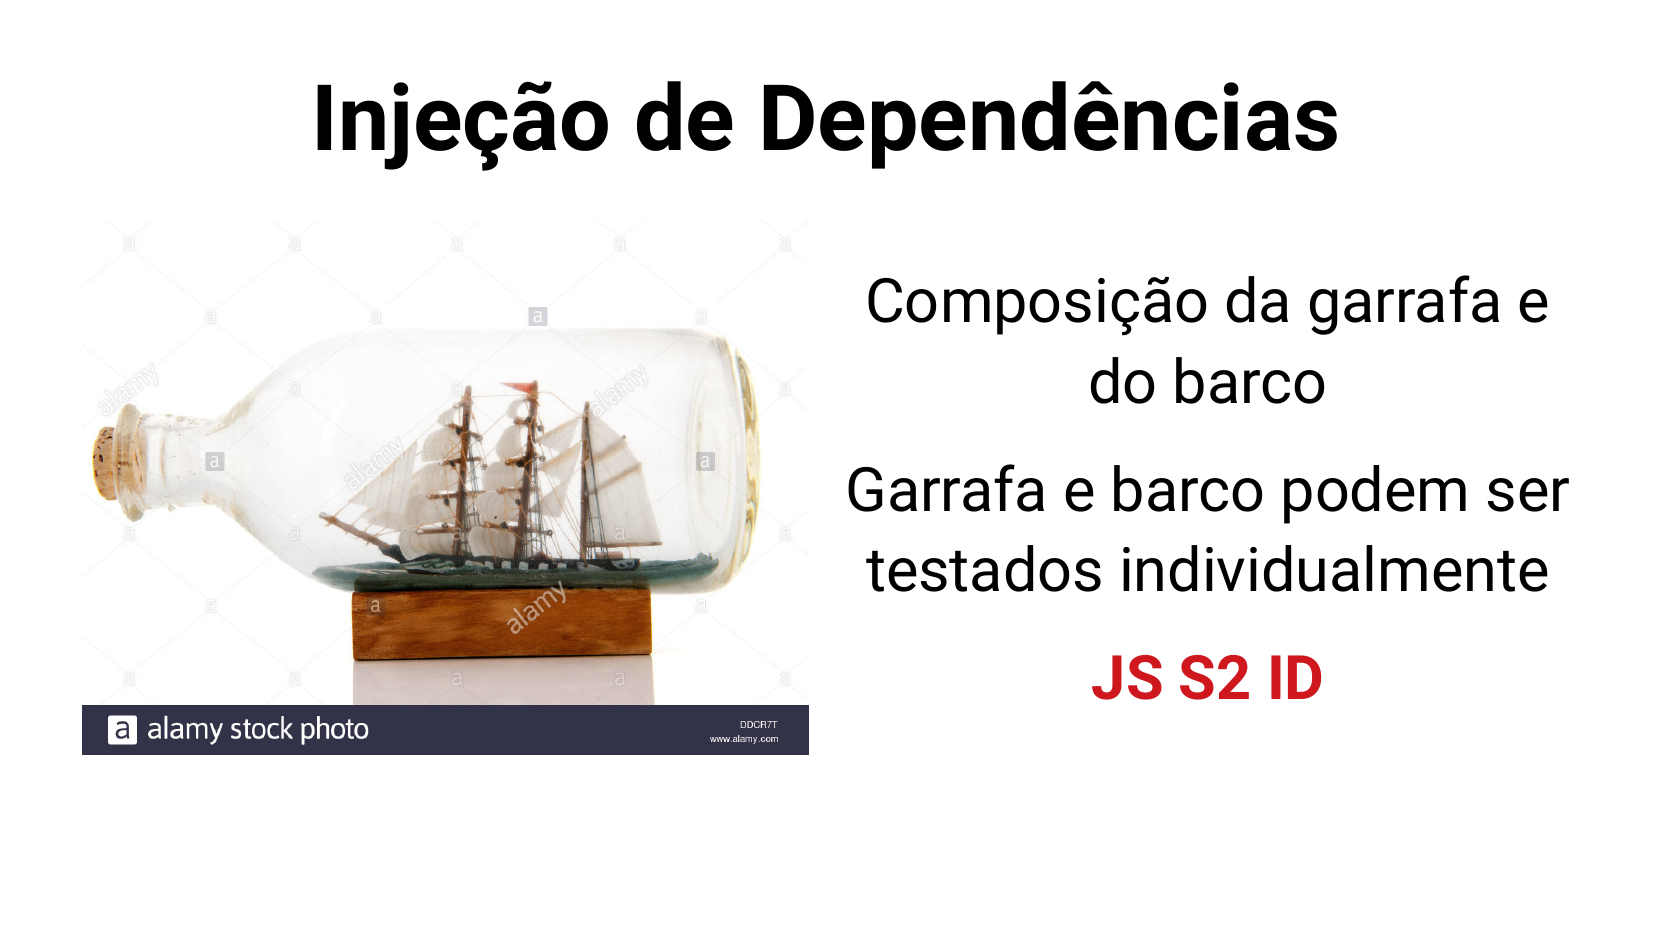

# Injeção de Dependências
Composição da garrafa e do barco
Garrafa e barco podem ser testados individualmente
JS S2 ID